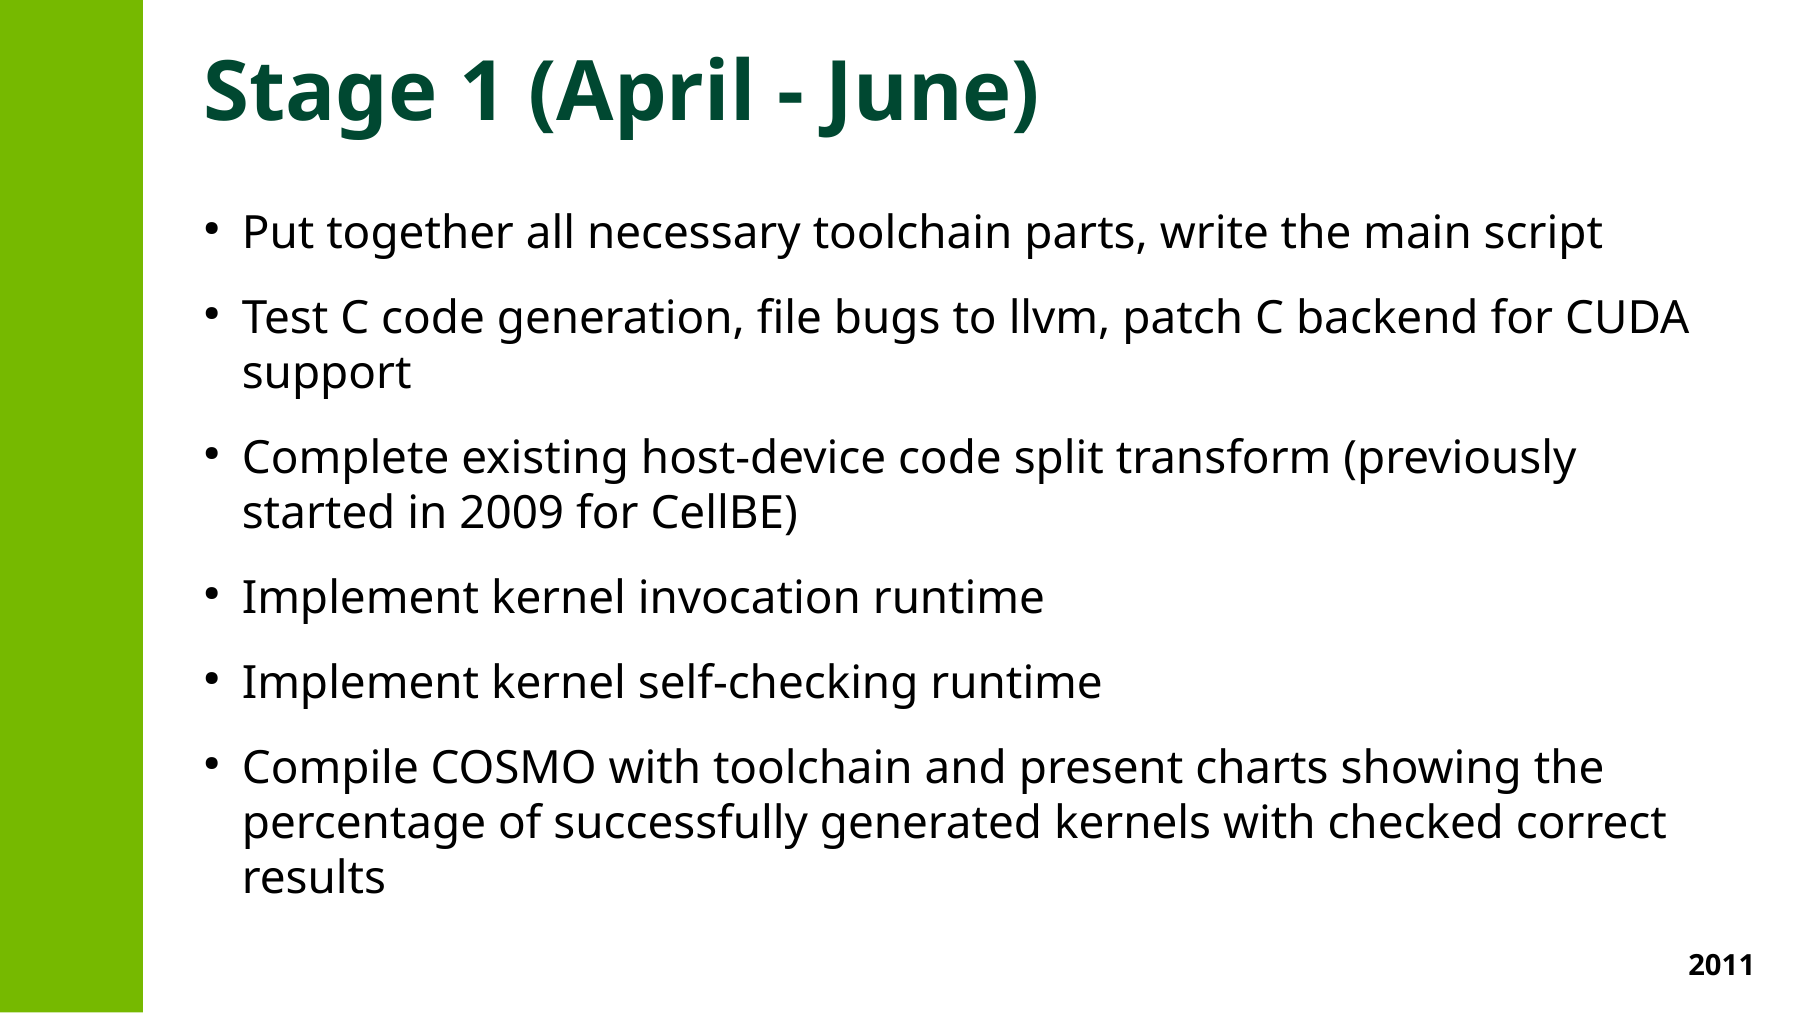

# Stage 1 (April - June)
Put together all necessary toolchain parts, write the main script
Test C code generation, file bugs to llvm, patch C backend for CUDA support
Complete existing host-device code split transform (previously started in 2009 for CellBE)
Implement kernel invocation runtime
Implement kernel self-checking runtime
Compile COSMO with toolchain and present charts showing the percentage of successfully generated kernels with checked correct results